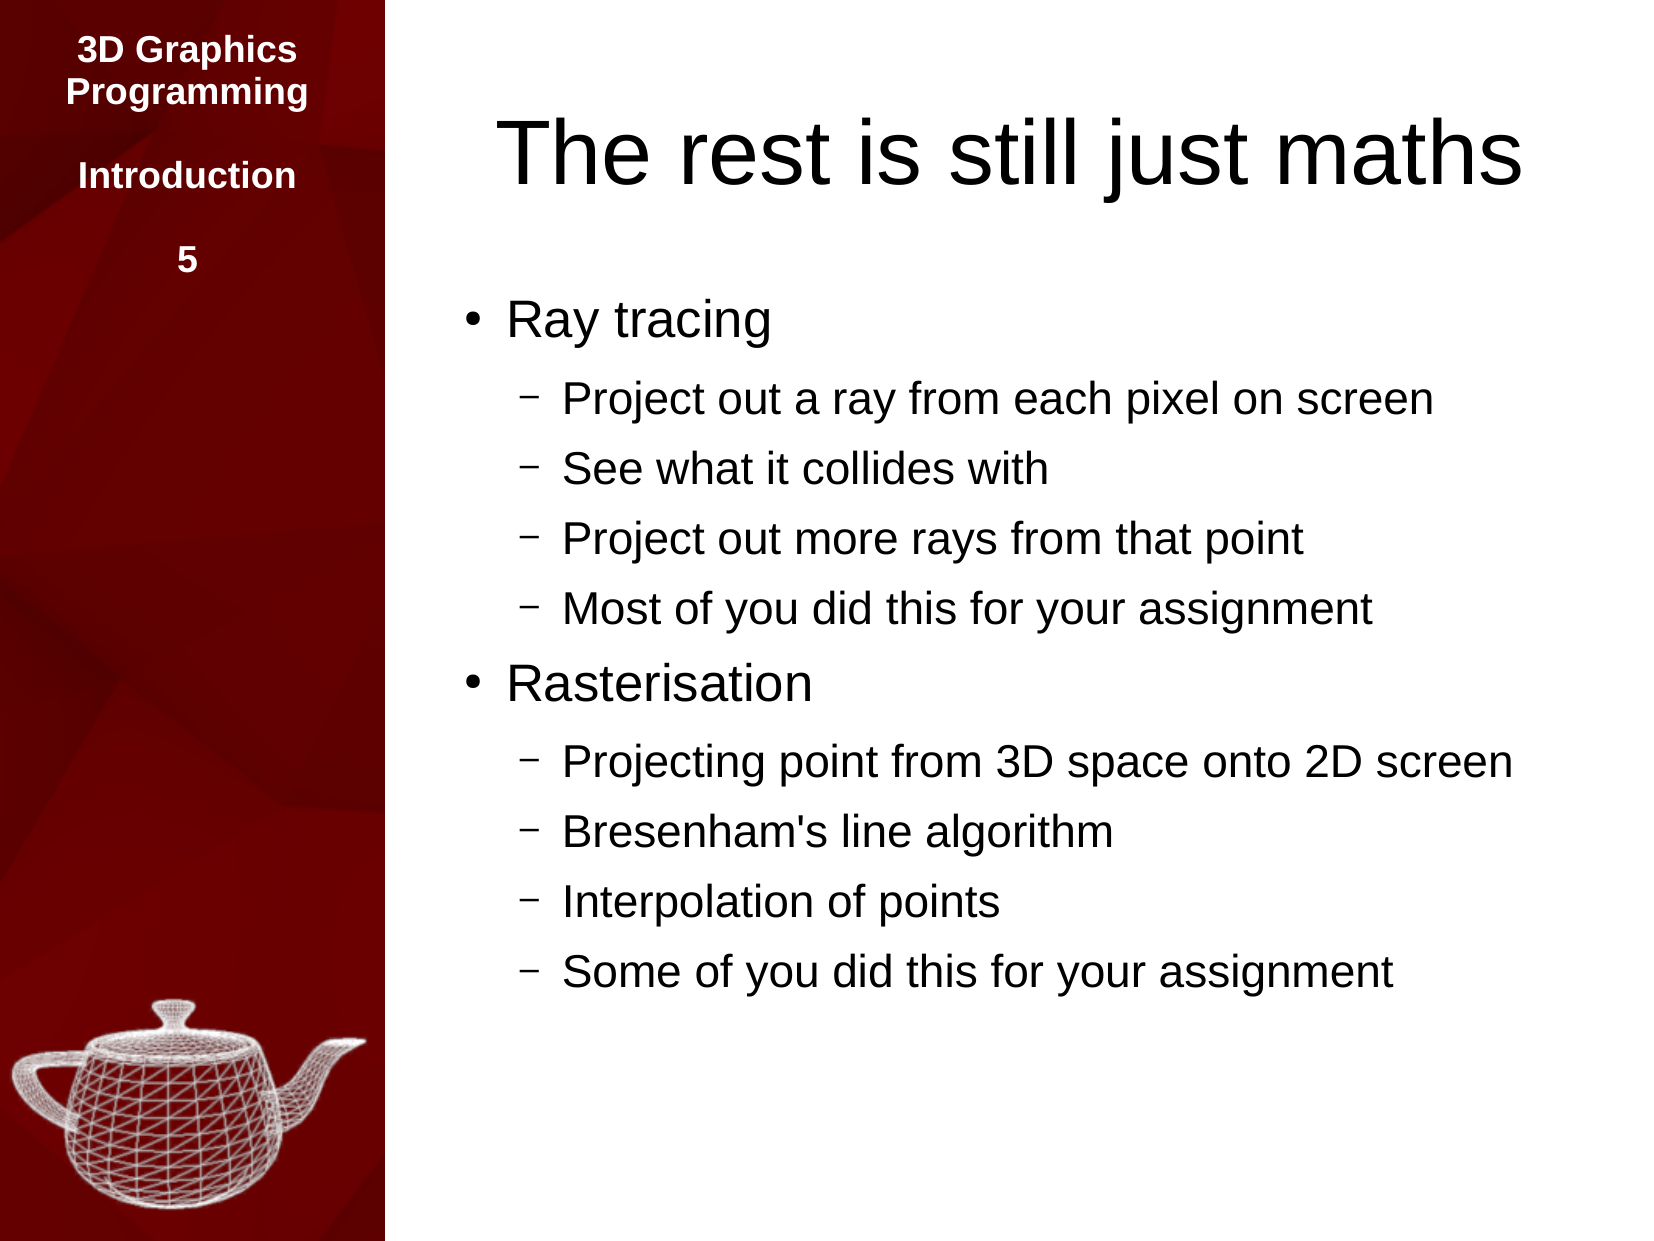

# The rest is still just maths
Ray tracing
Project out a ray from each pixel on screen
See what it collides with
Project out more rays from that point
Most of you did this for your assignment
Rasterisation
Projecting point from 3D space onto 2D screen
Bresenham's line algorithm
Interpolation of points
Some of you did this for your assignment